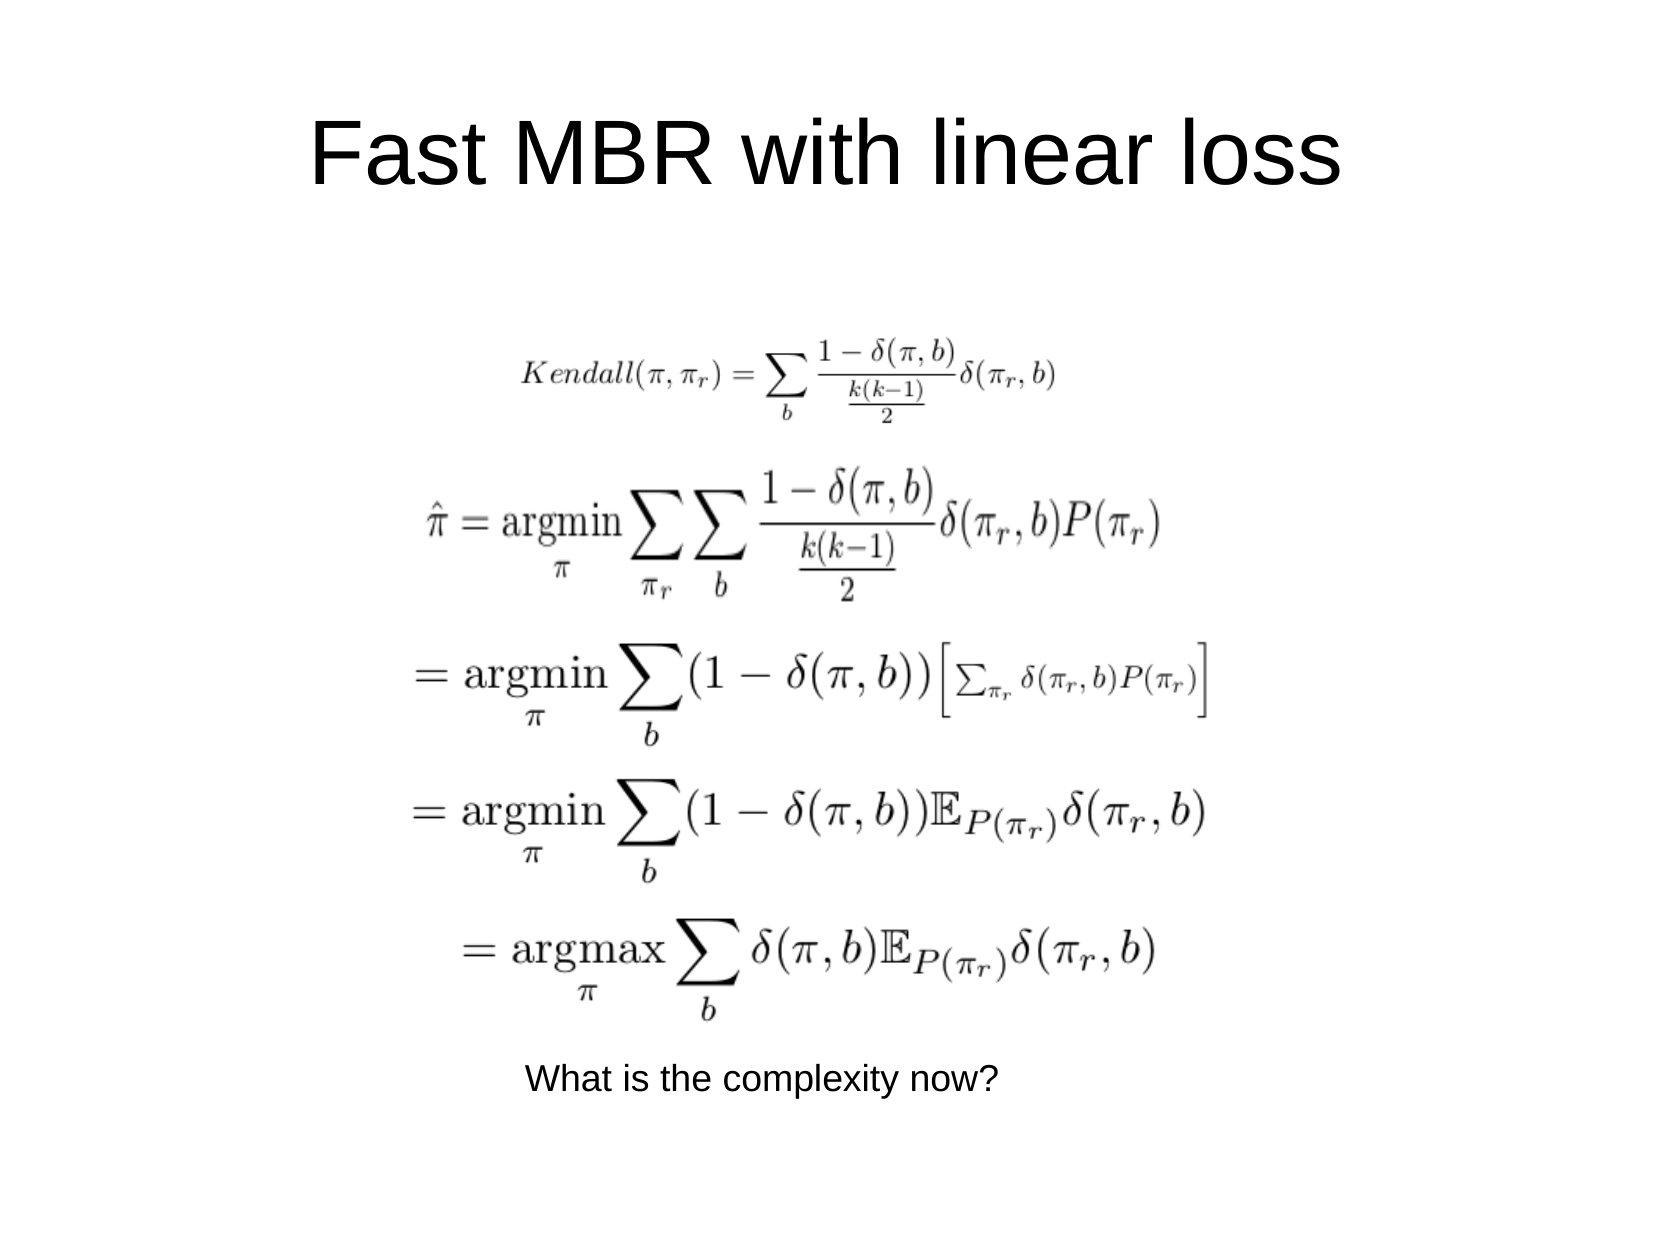

# Fast MBR with linear loss
What is the complexity now?